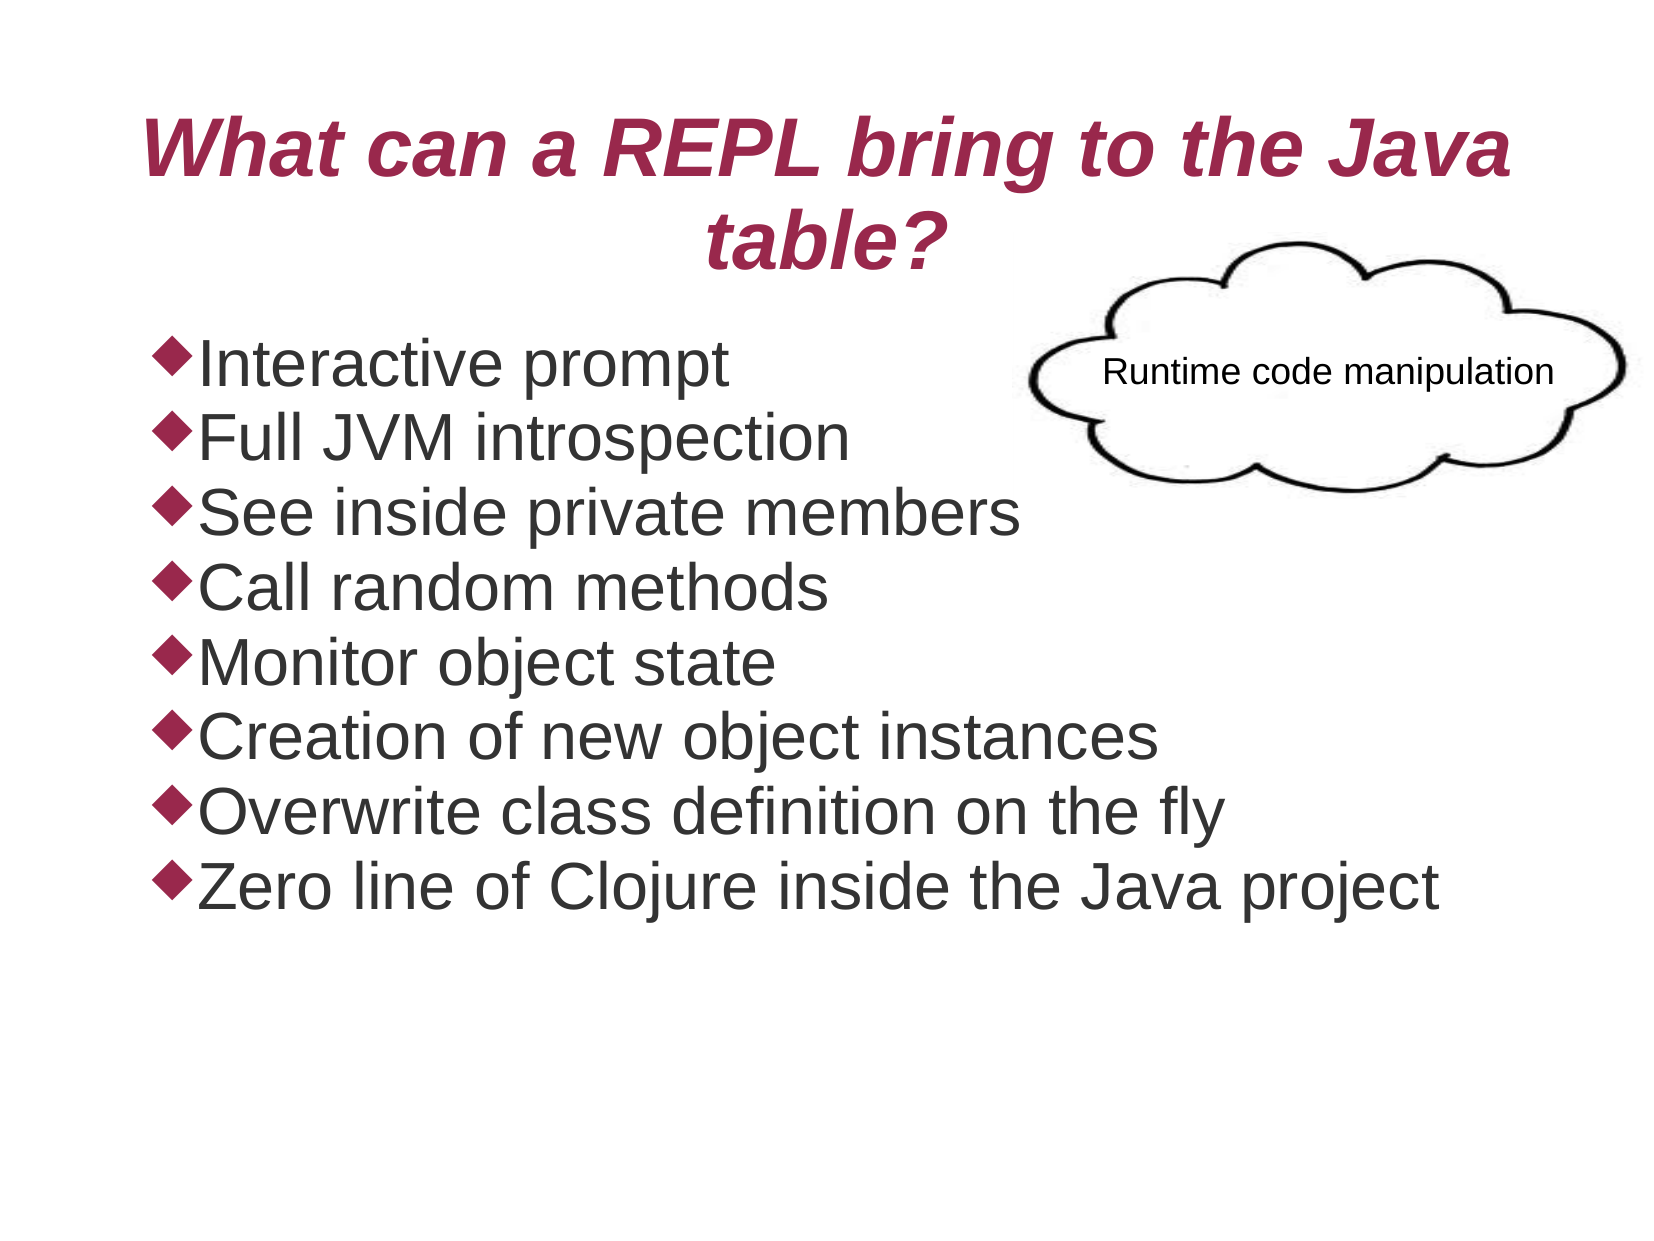

# What can a REPL bring to the Java table?
Runtime code manipulation
Interactive prompt
Full JVM introspection
See inside private members
Call random methods
Monitor object state
Creation of new object instances
Overwrite class definition on the fly
Zero line of Clojure inside the Java project